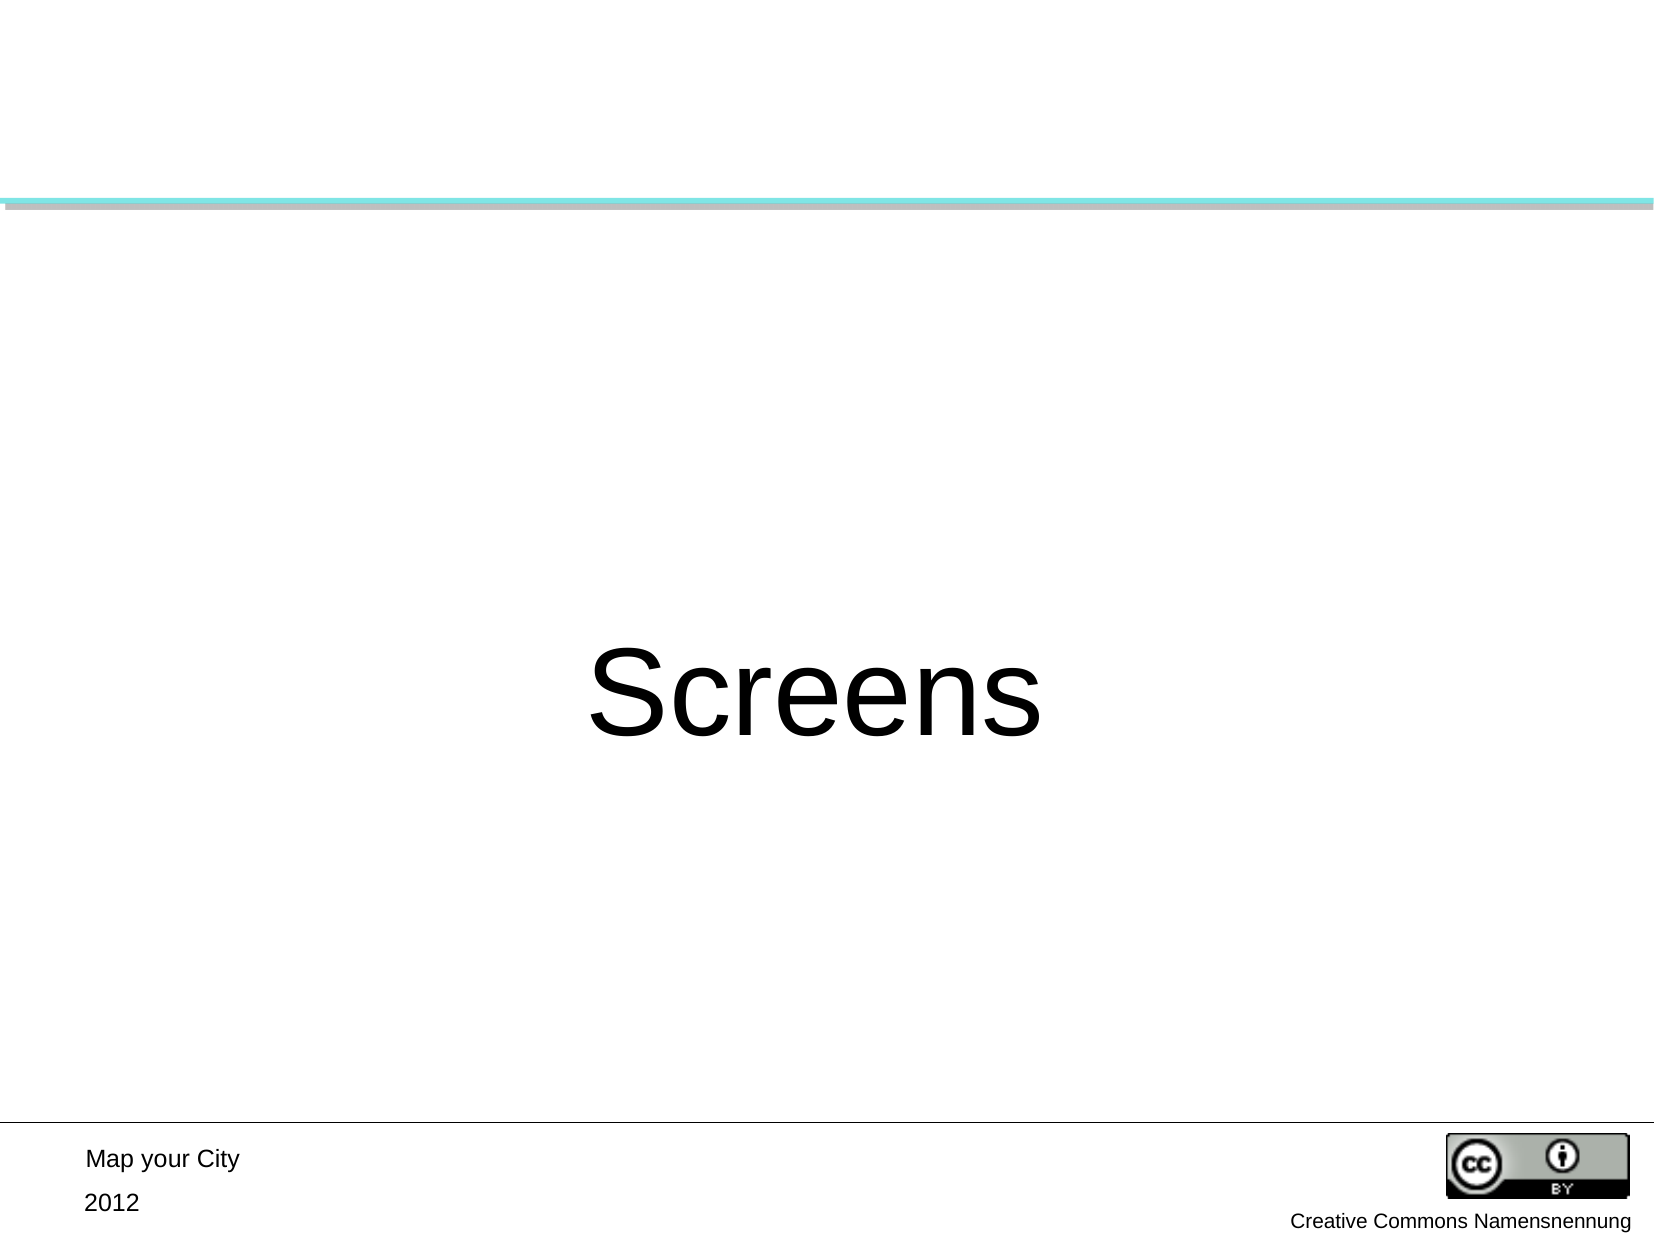

#
Screens
Map your City
2012
Creative Commons Namensnennung